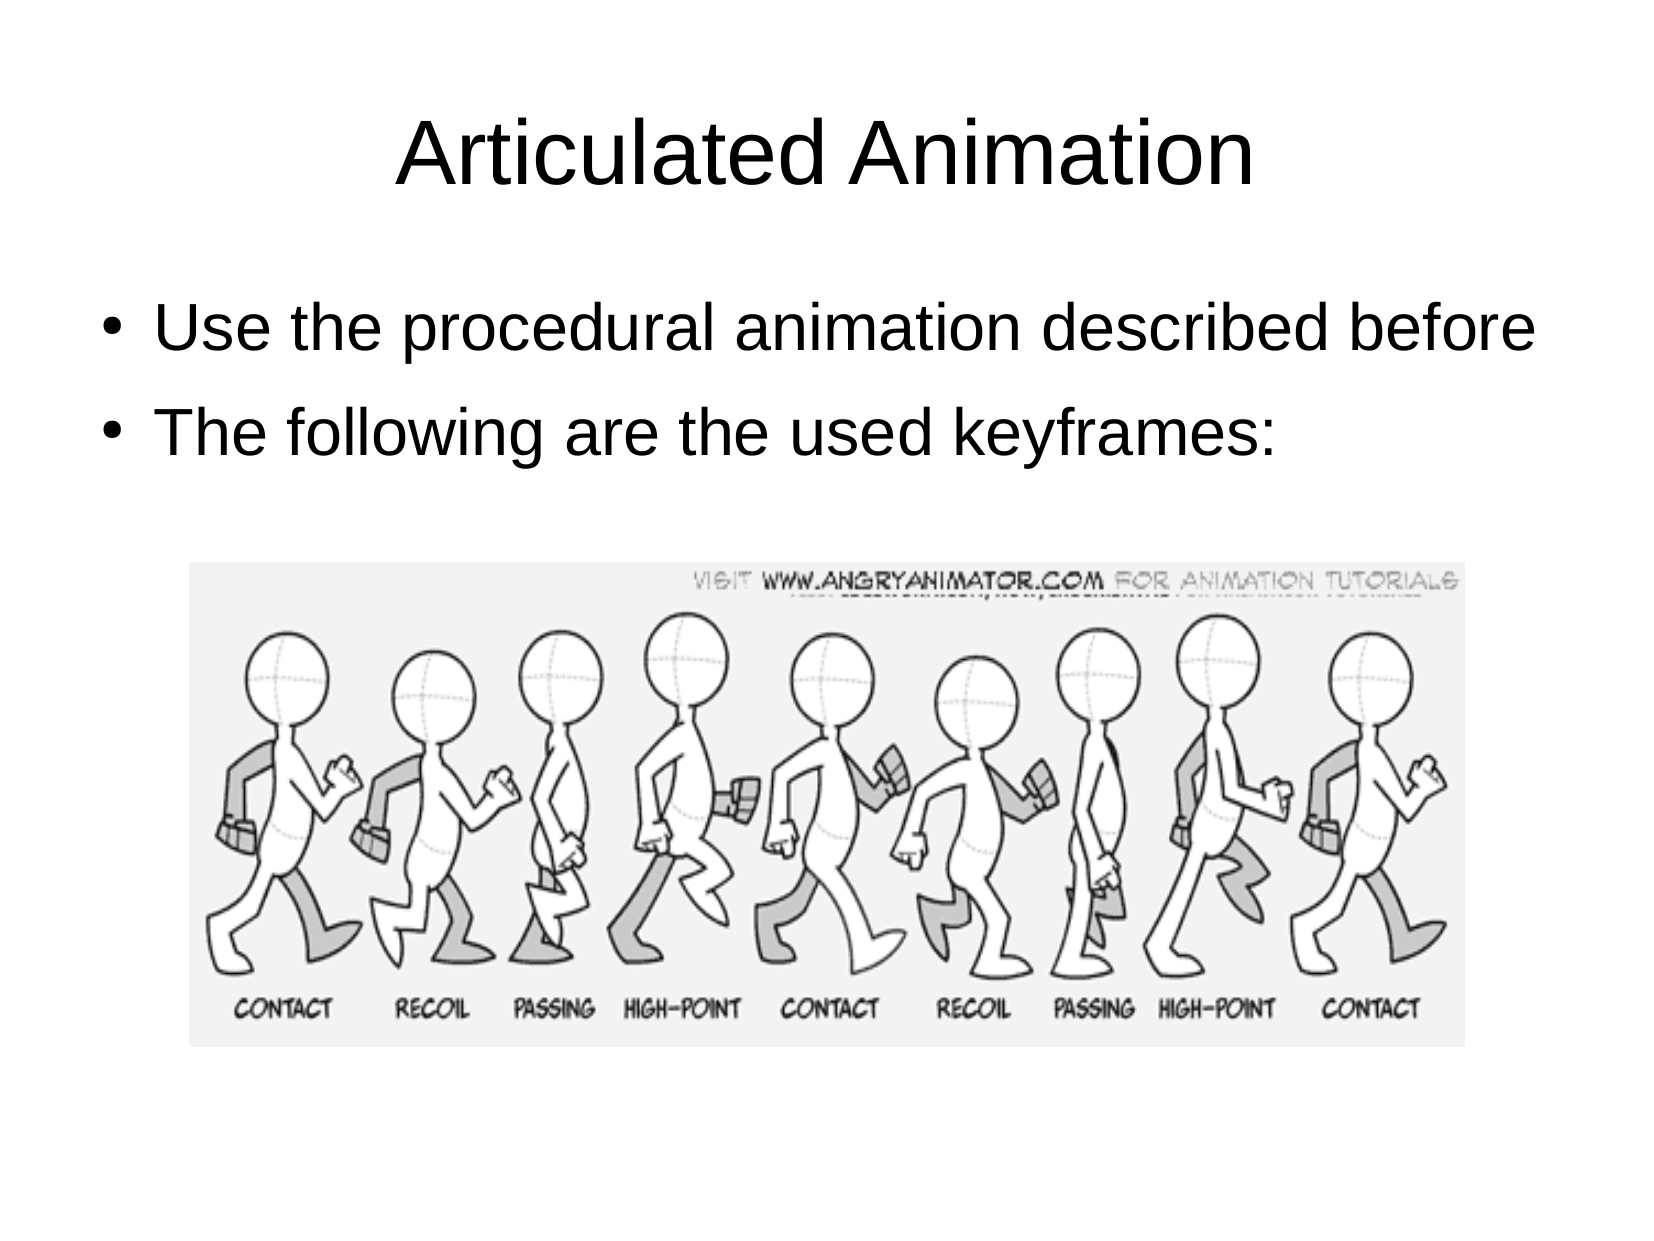

# Articulated Animation
Use the procedural animation described before
The following are the used keyframes: